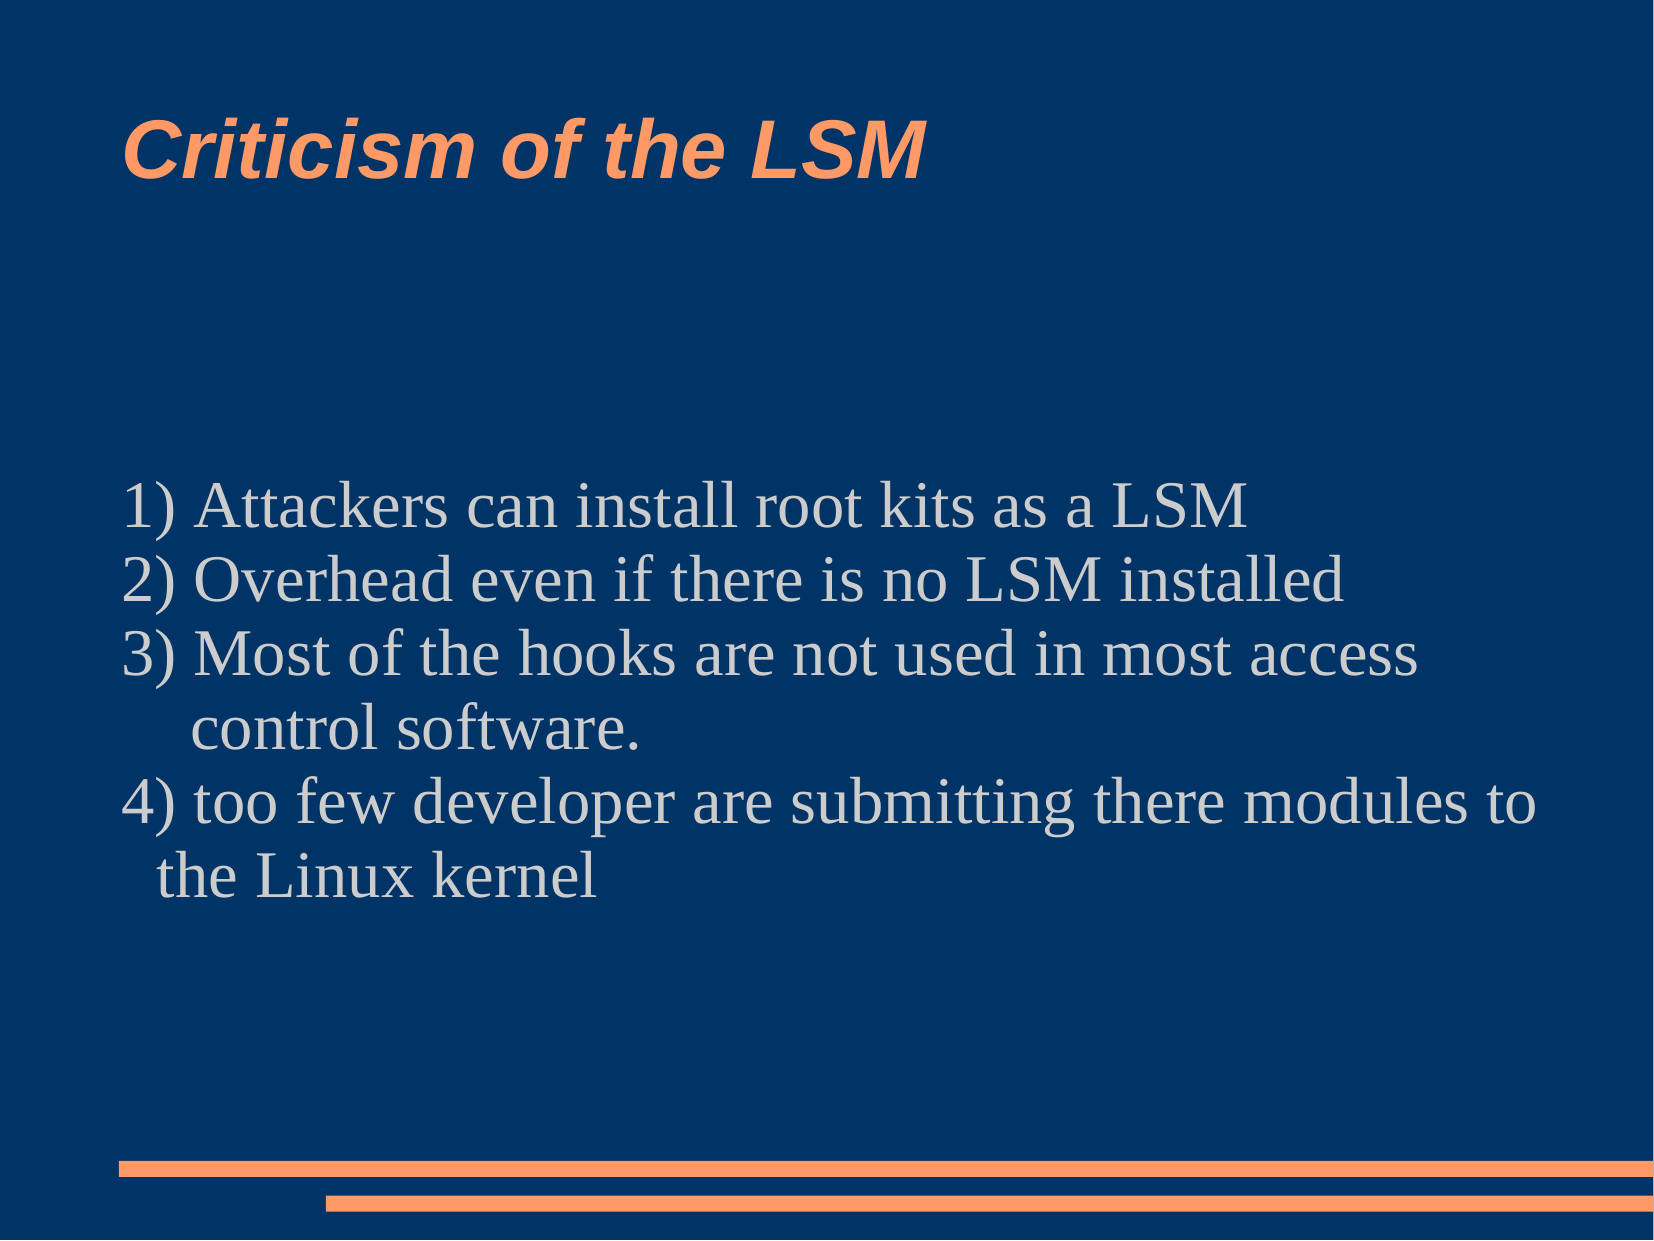

# Criticism of the LSM
1) Attackers can install root kits as a LSM
2) Overhead even if there is no LSM installed
3) Most of the hooks are not used in most access control software.
4) too few developer are submitting there modules to the Linux kernel